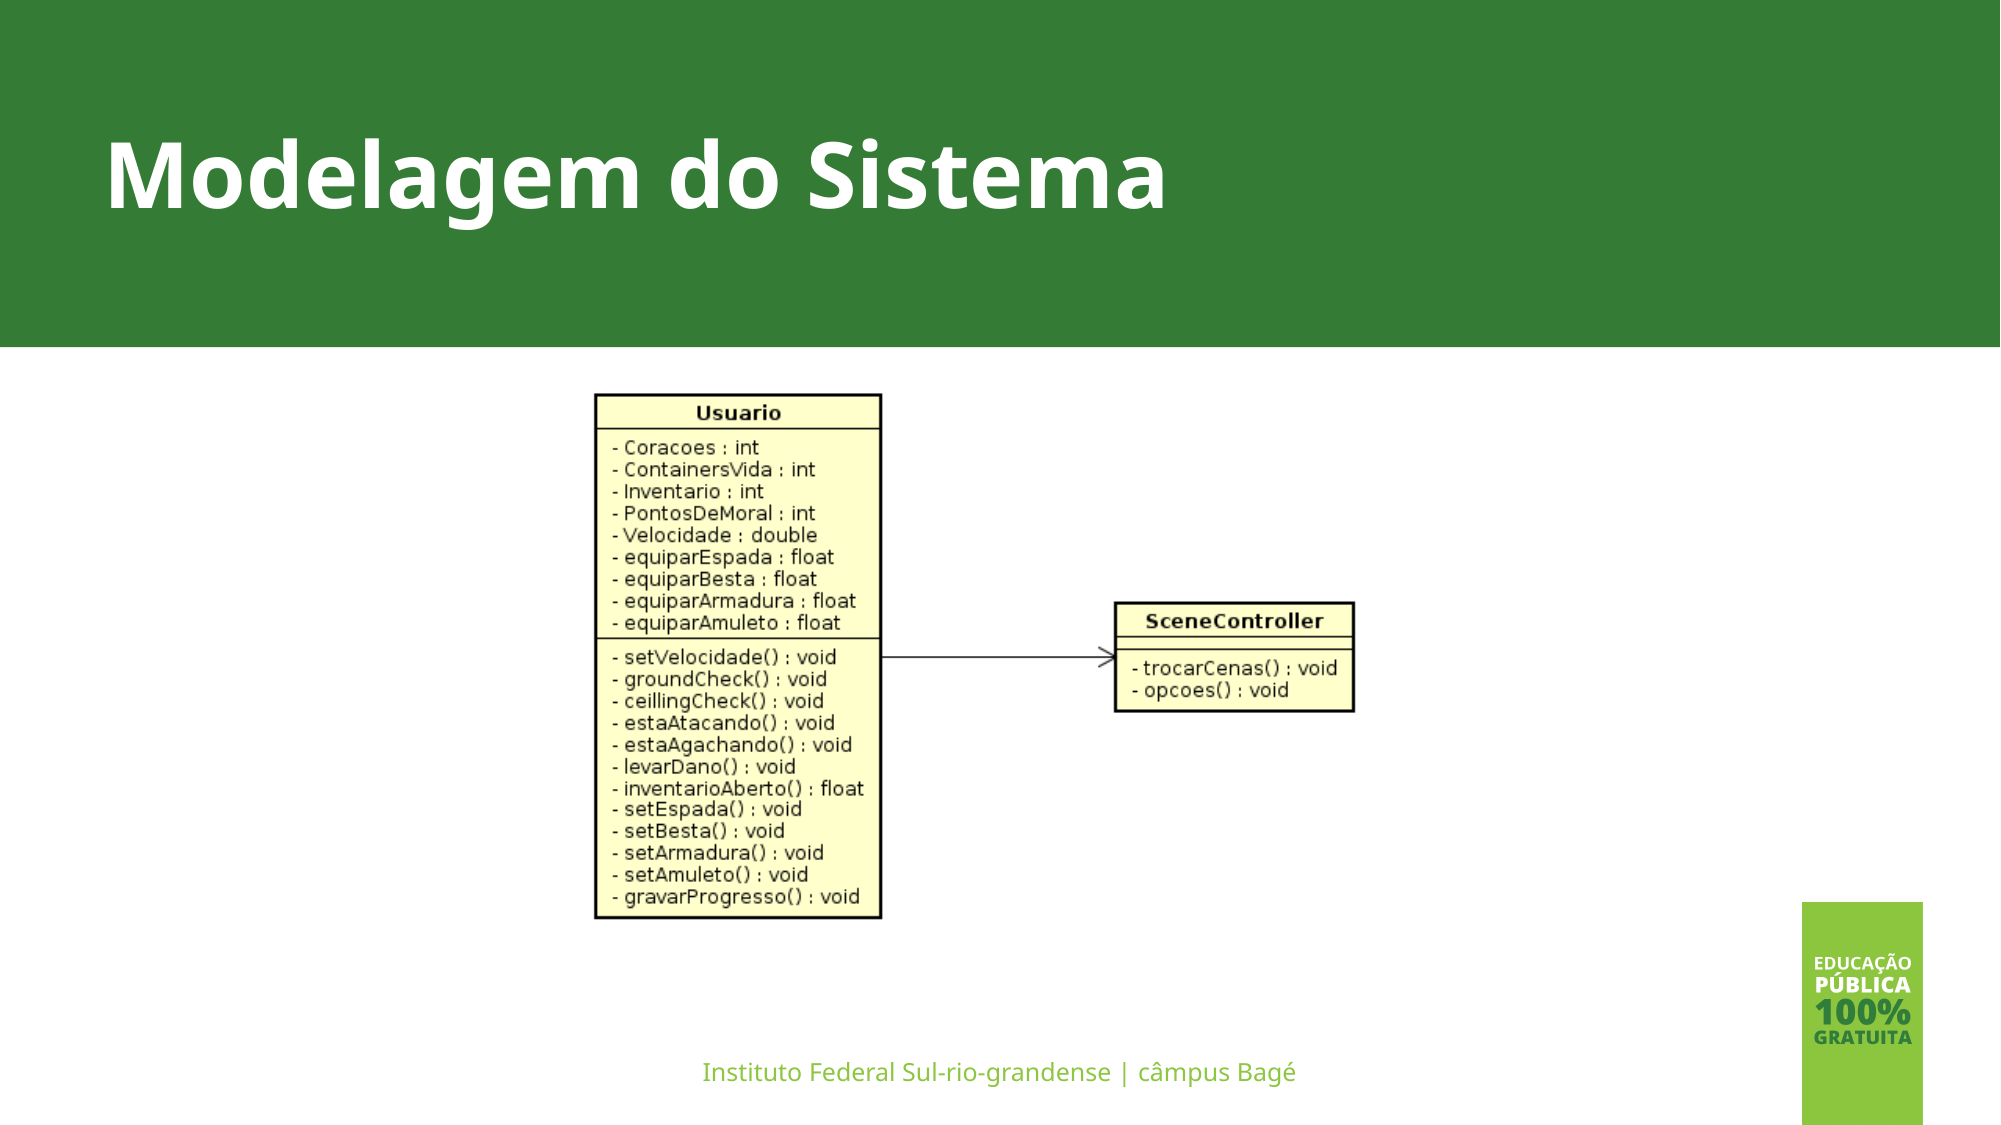

Modelagem do Sistema
Instituto Federal Sul-rio-grandense | câmpus Bagé